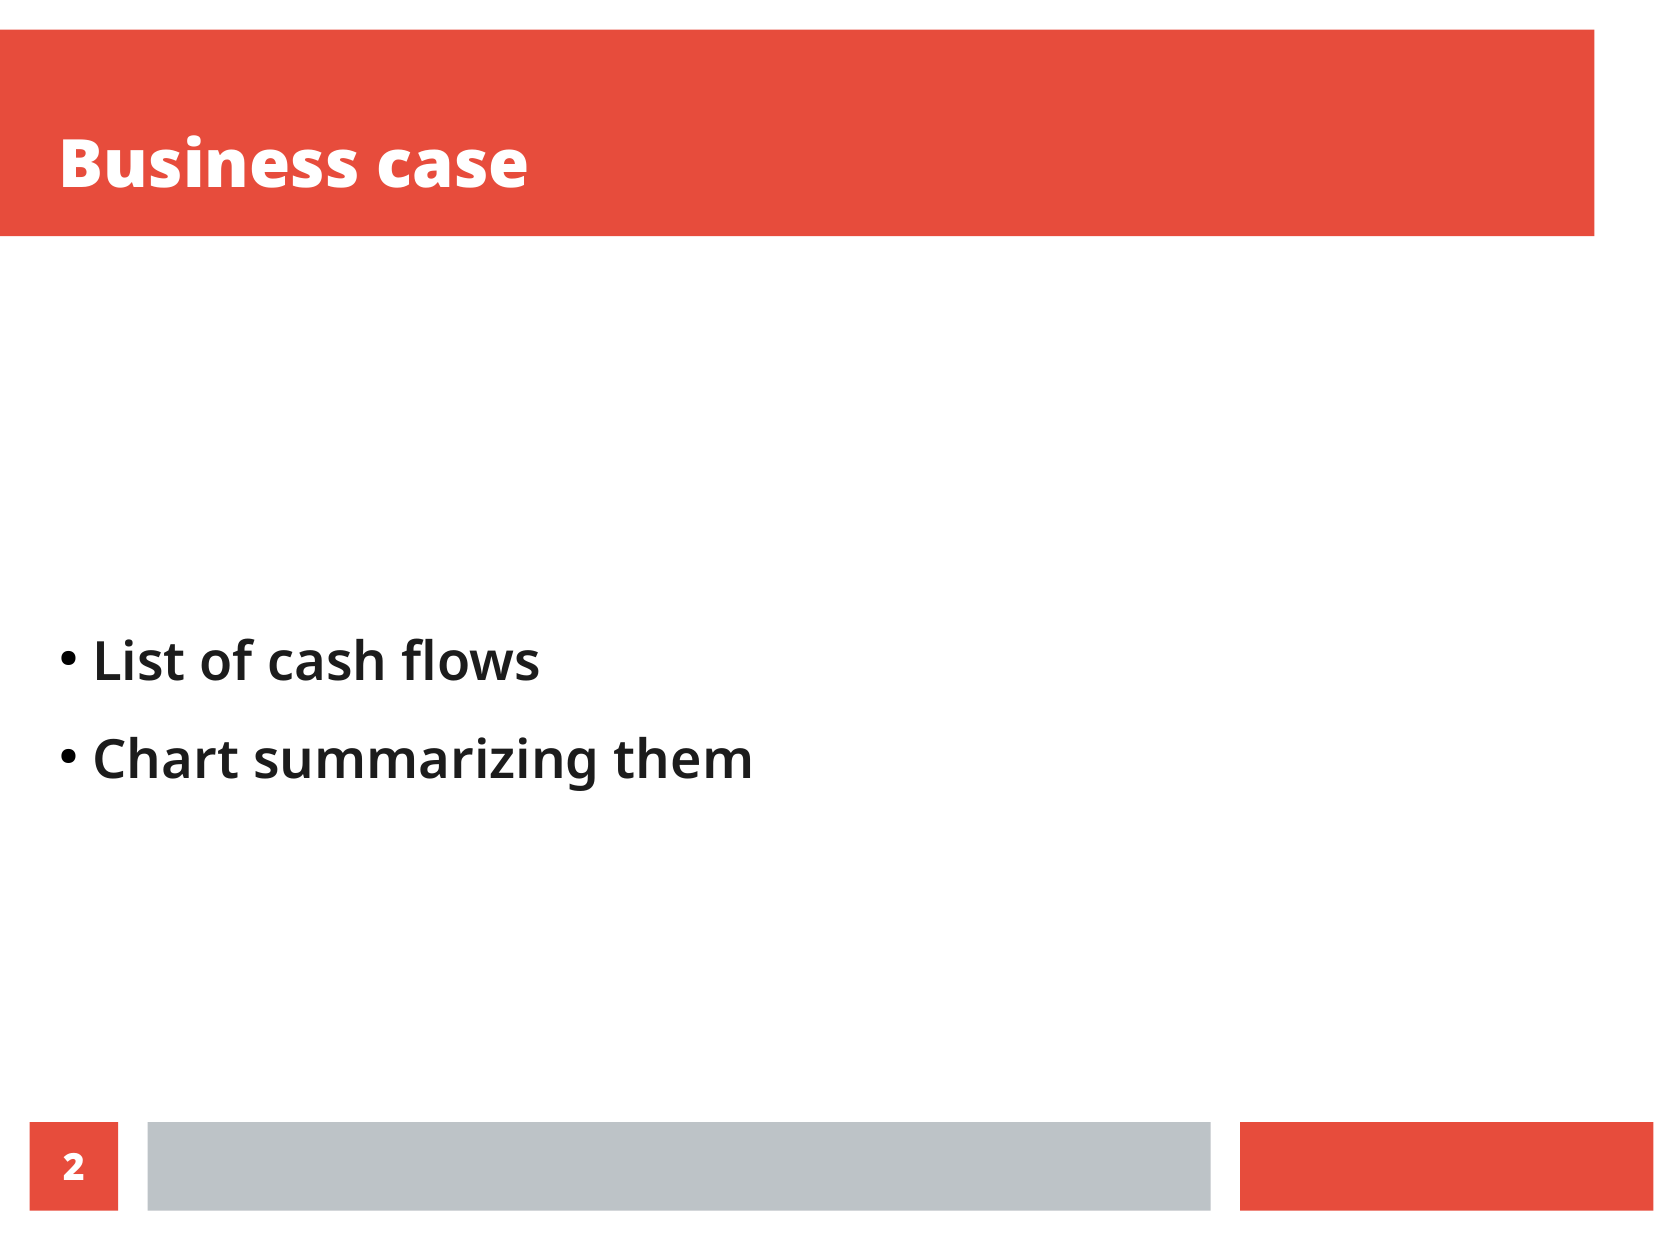

# Business case
 List of cash flows
 Chart summarizing them
2